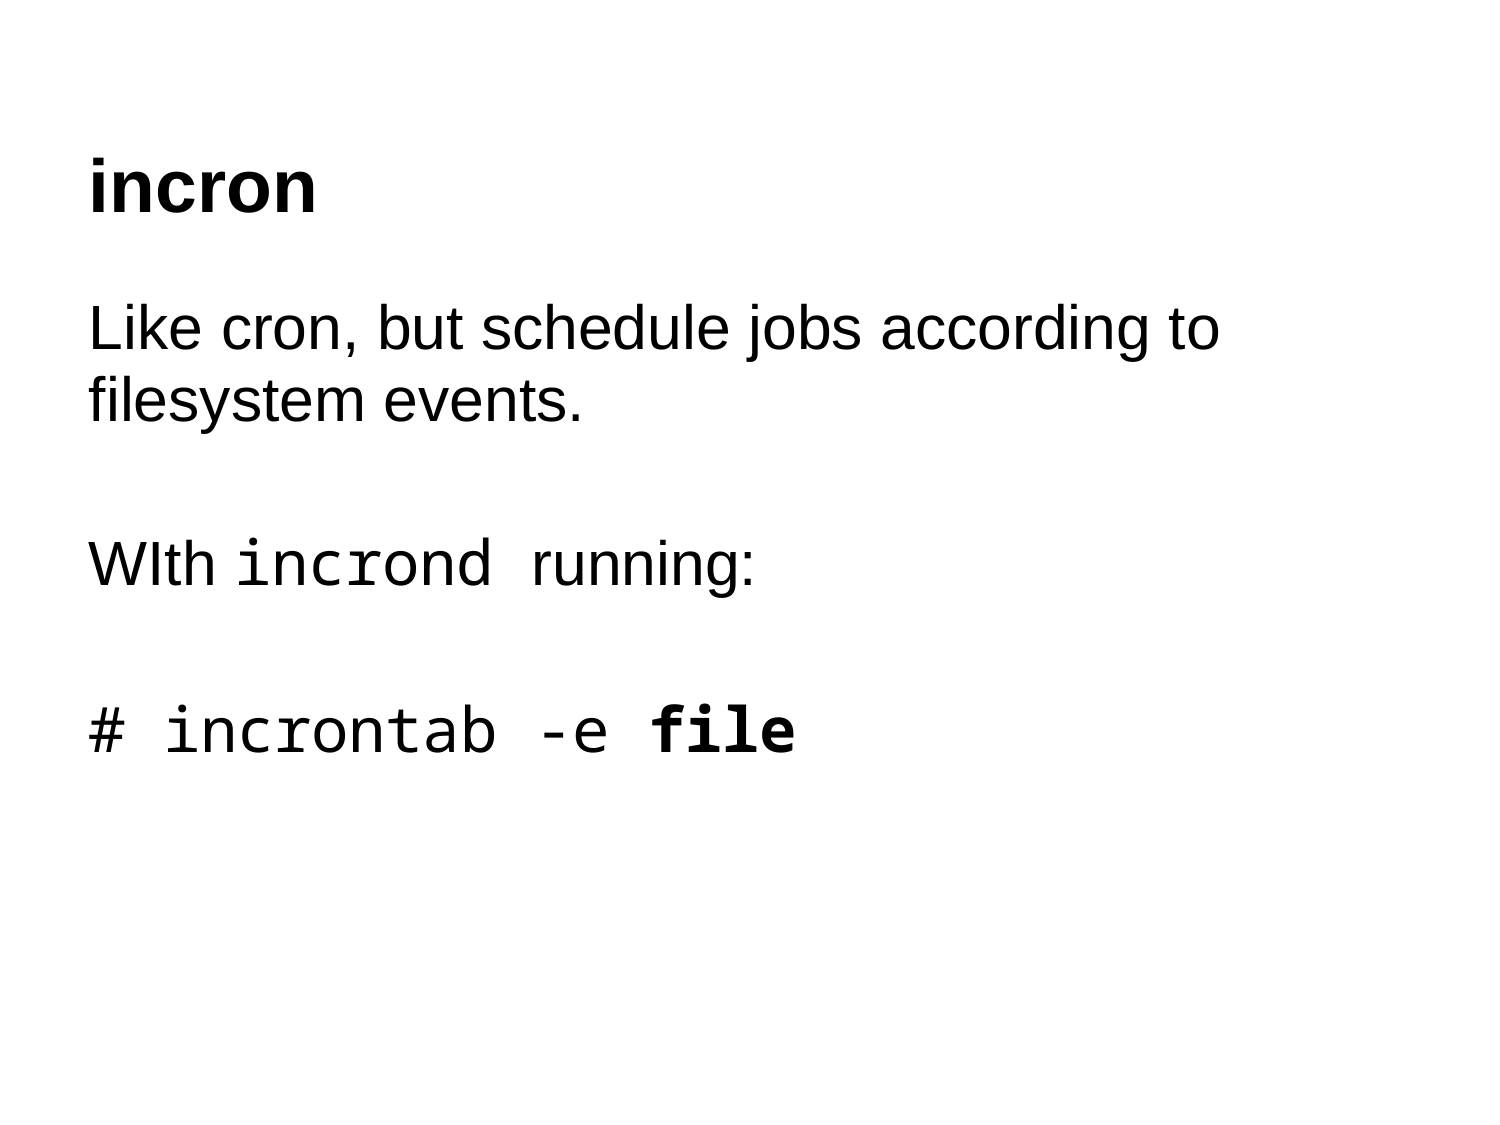

# incron
Like cron, but schedule jobs according to filesystem events.
WIth incrond running:
# incrontab -e file